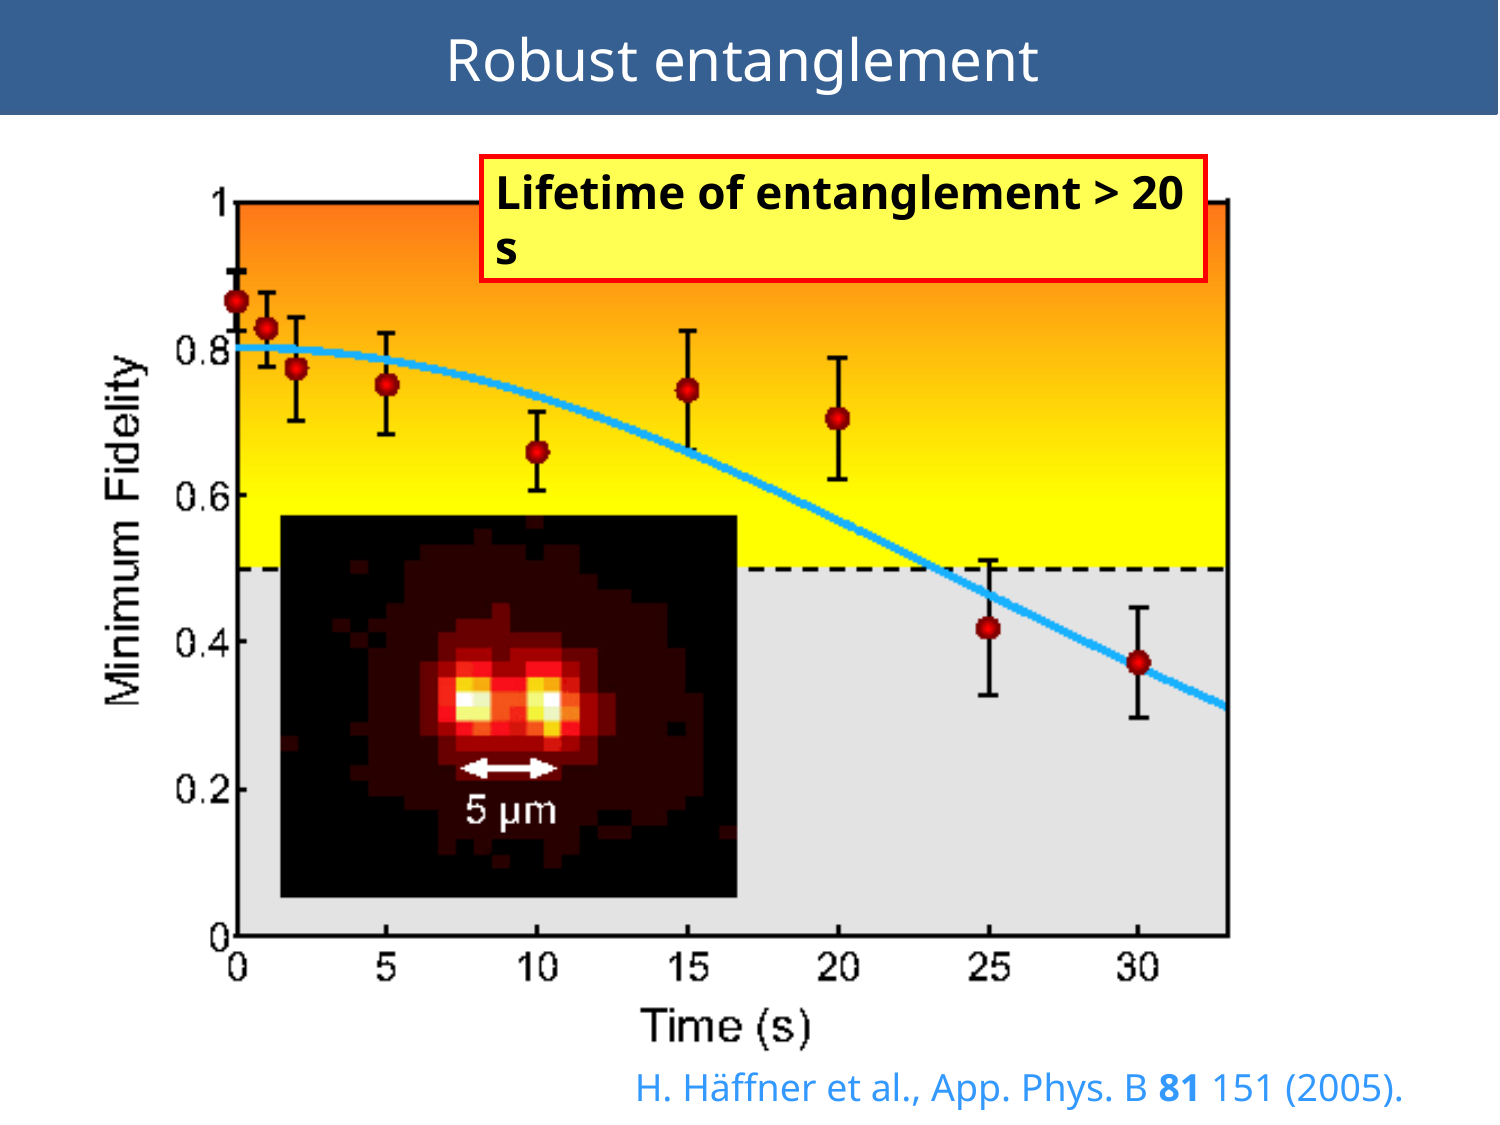

Robust entanglement
Lifetime of entanglement > 20 s
H. Häffner et al., App. Phys. B 81 151 (2005).